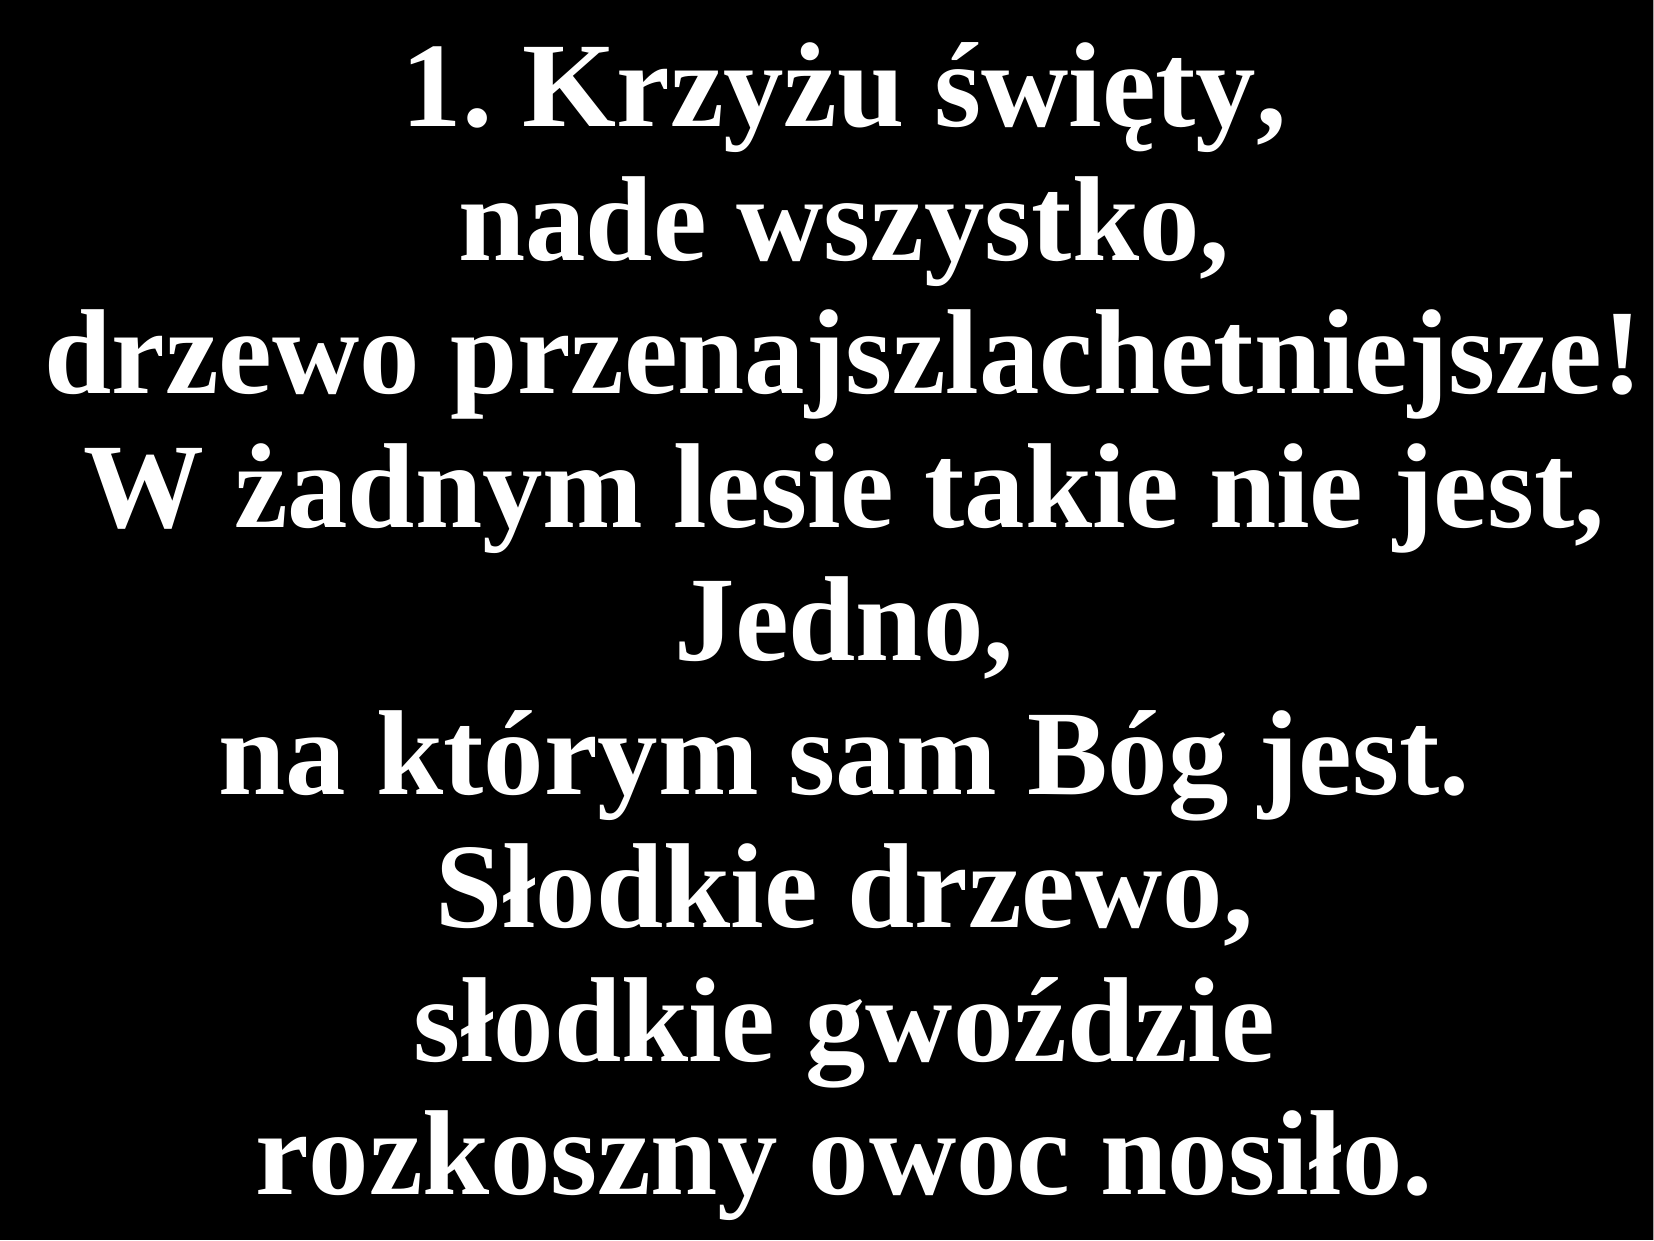

# 1. Krzyżu święty,
nade wszystko,
drzewo przenajszlachetniejsze!
W żadnym lesie takie nie jest,
Jedno,
na którym sam Bóg jest.
Słodkie drzewo,
słodkie gwoździe
rozkoszny owoc nosiło.